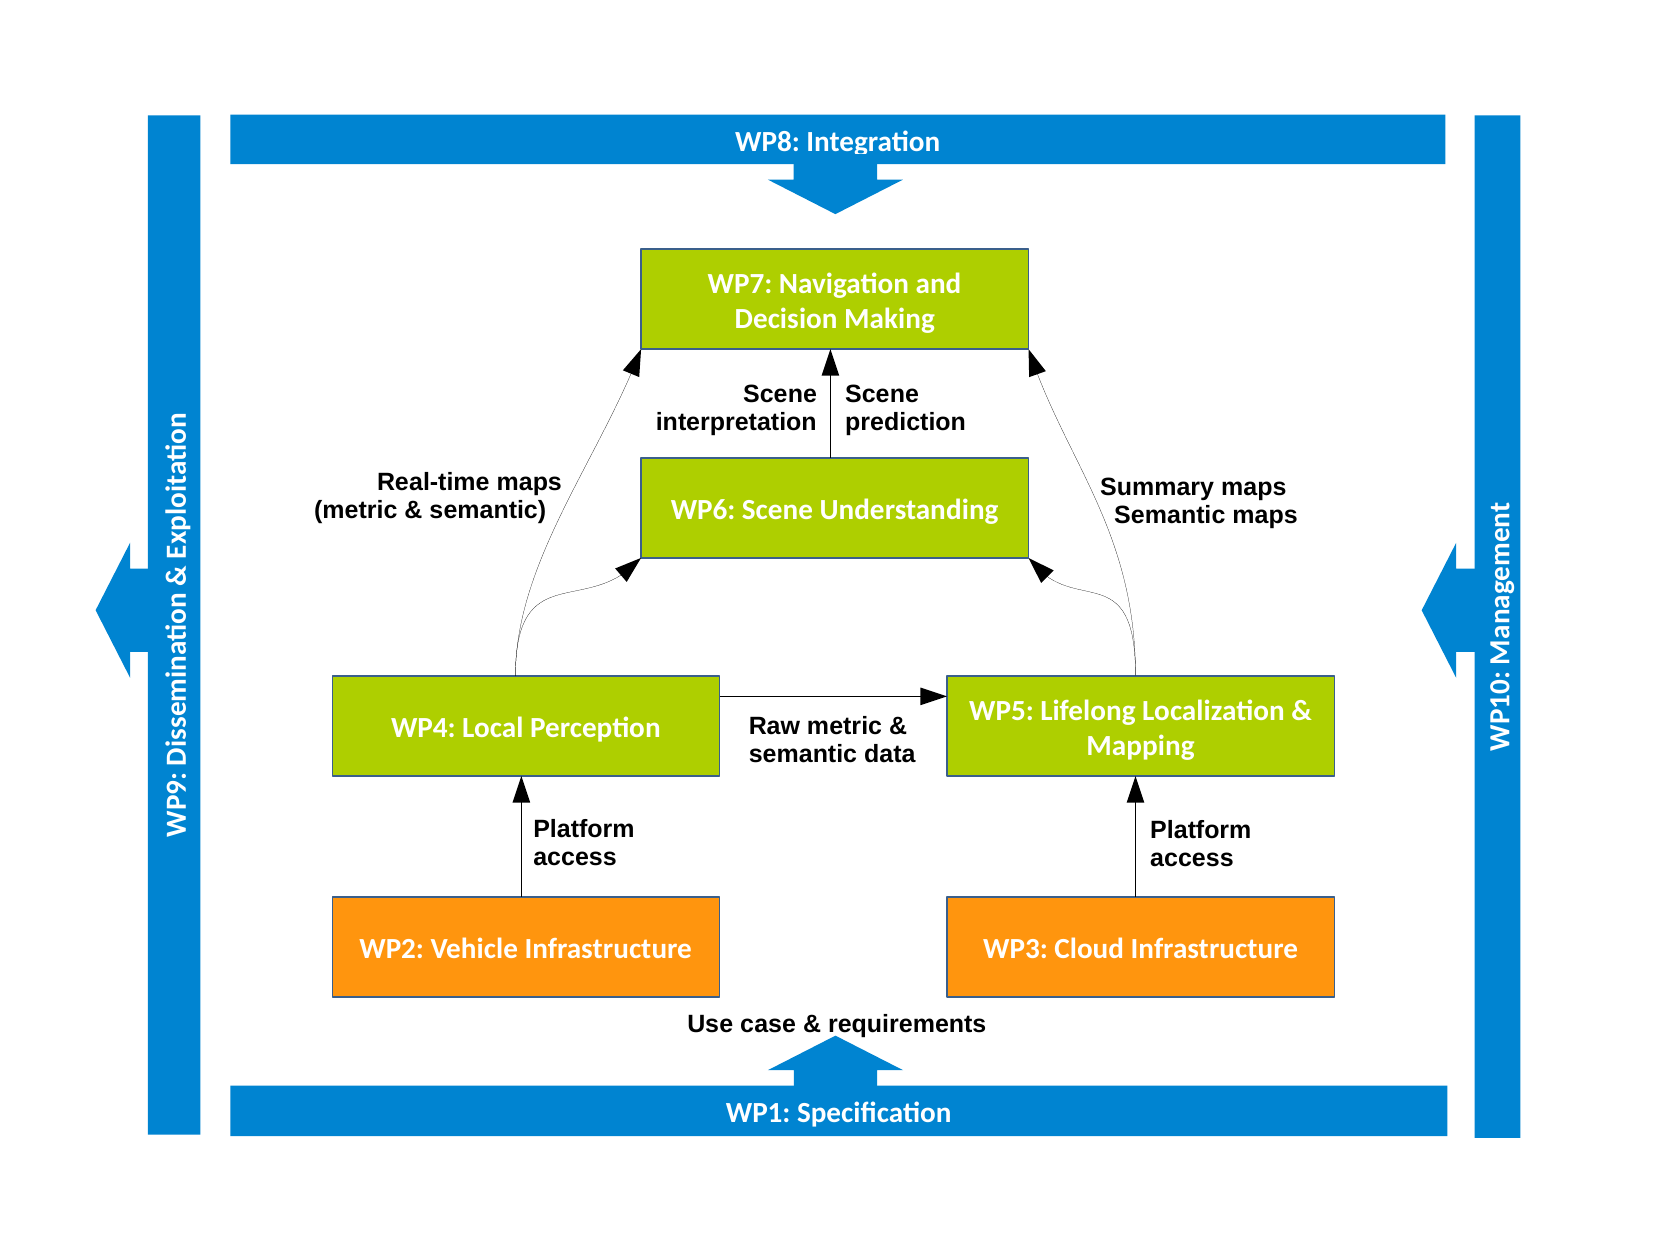

WP8: Integration
WP7: Navigation and Decision Making
Scene
interpretation
Scene
prediction
WP6: Scene Understanding
 Real-time maps
(metric & semantic)
Summary maps
 Semantic maps
WP9: Dissemination & Exploitation
WP10: Management
WP4: Local Perception
WP5: Lifelong Localization & Mapping
Raw metric &
semantic data
Platform
access
Platform
access
WP2: Vehicle Infrastructure
WP3: Cloud Infrastructure
Use case & requirements
WP1: Specification